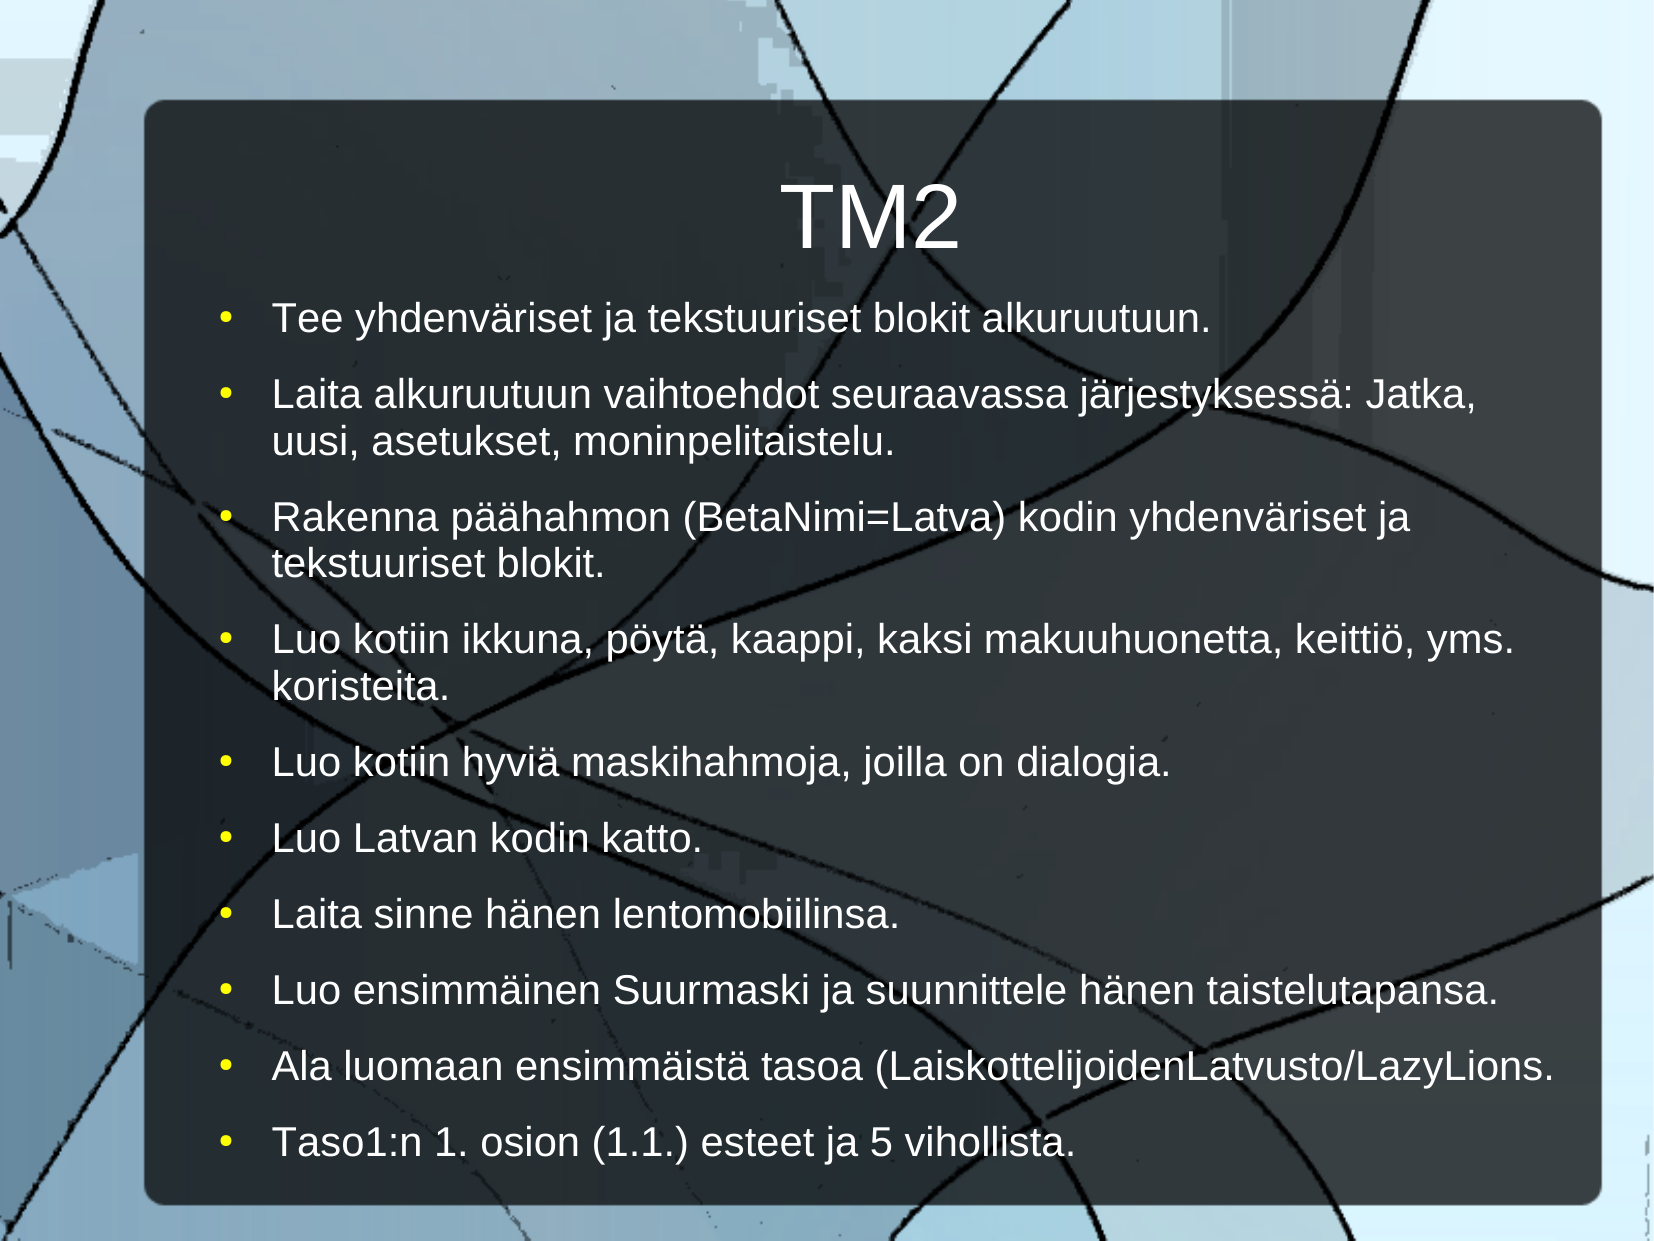

# TM2
Tee yhdenväriset ja tekstuuriset blokit alkuruutuun.
Laita alkuruutuun vaihtoehdot seuraavassa järjestyksessä: Jatka, uusi, asetukset, moninpelitaistelu.
Rakenna päähahmon (BetaNimi=Latva) kodin yhdenväriset ja tekstuuriset blokit.
Luo kotiin ikkuna, pöytä, kaappi, kaksi makuuhuonetta, keittiö, yms. koristeita.
Luo kotiin hyviä maskihahmoja, joilla on dialogia.
Luo Latvan kodin katto.
Laita sinne hänen lentomobiilinsa.
Luo ensimmäinen Suurmaski ja suunnittele hänen taistelutapansa.
Ala luomaan ensimmäistä tasoa (LaiskottelijoidenLatvusto/LazyLions.
Taso1:n 1. osion (1.1.) esteet ja 5 vihollista.